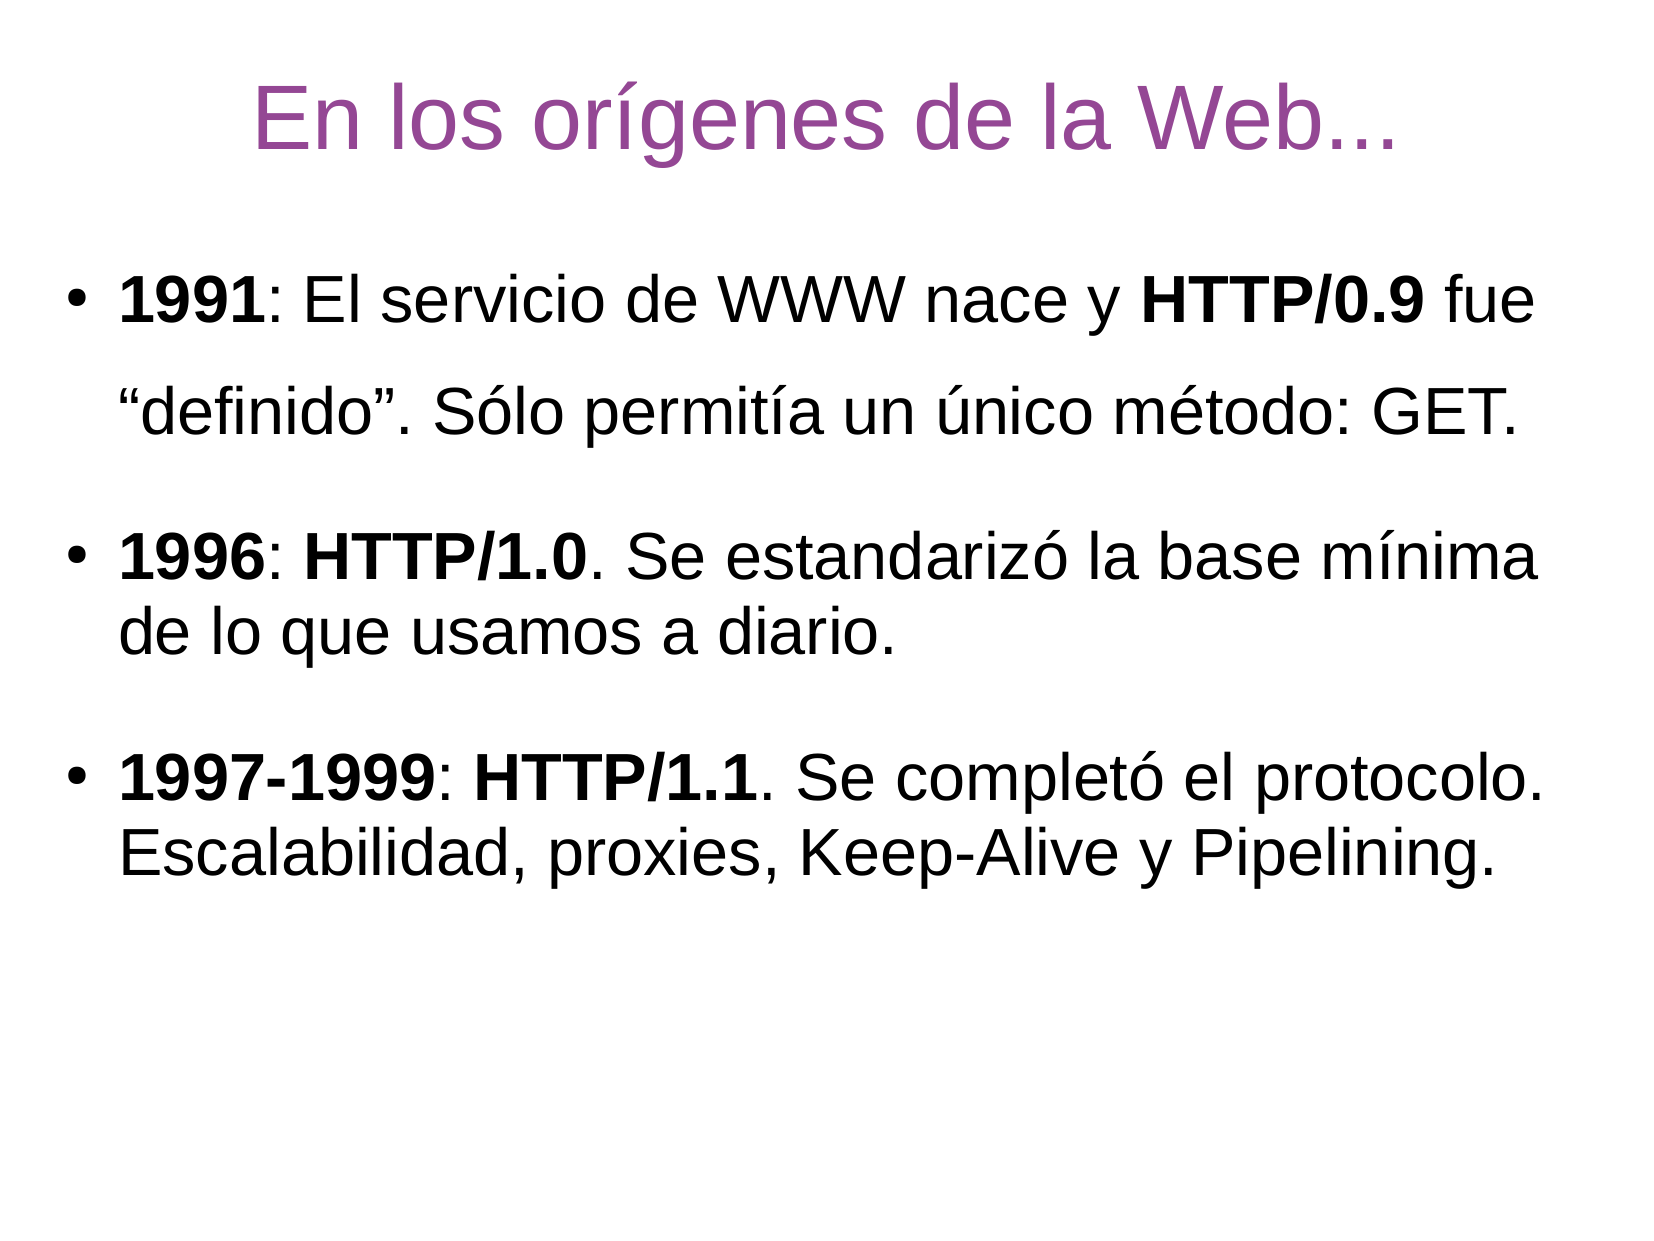

# En los orígenes de la Web...
1991: El servicio de WWW nace y HTTP/0.9 fue “definido”. Sólo permitía un único método: GET.
1996: HTTP/1.0. Se estandarizó la base mínima de lo que usamos a diario.
1997-1999: HTTP/1.1. Se completó el protocolo. Escalabilidad, proxies, Keep-Alive y Pipelining.